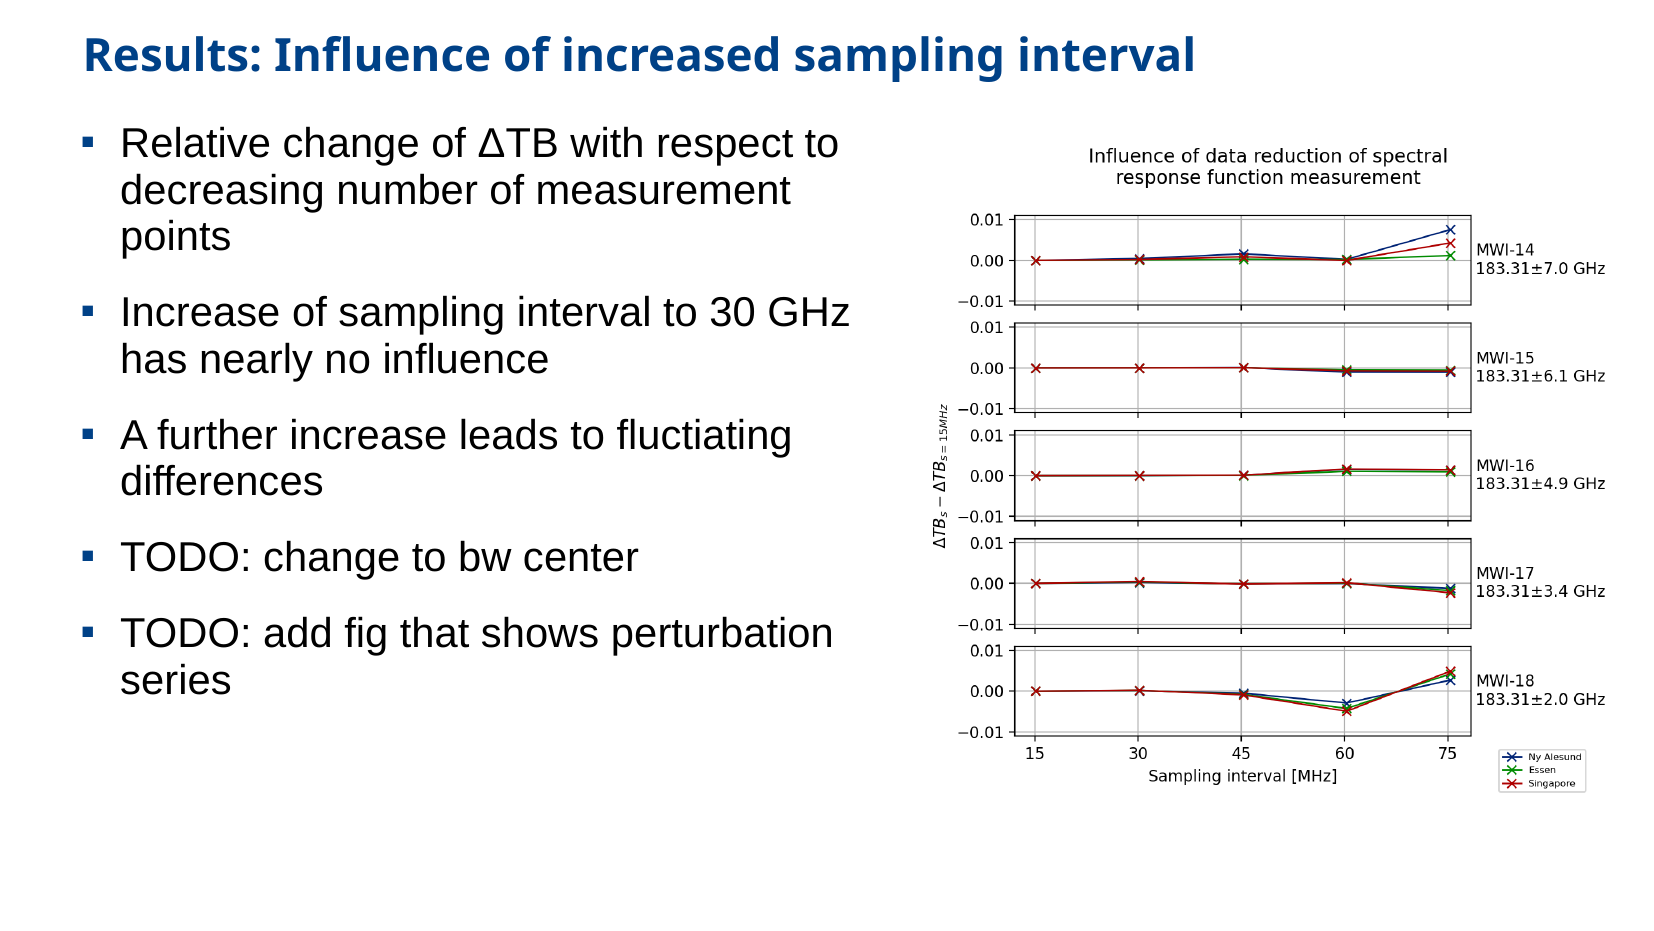

# Results: Influence of increased sampling interval
Relative change of ΔTB with respect to decreasing number of measurement points
Increase of sampling interval to 30 GHz has nearly no influence
A further increase leads to fluctiating differences
TODO: change to bw center
TODO: add fig that shows perturbation series